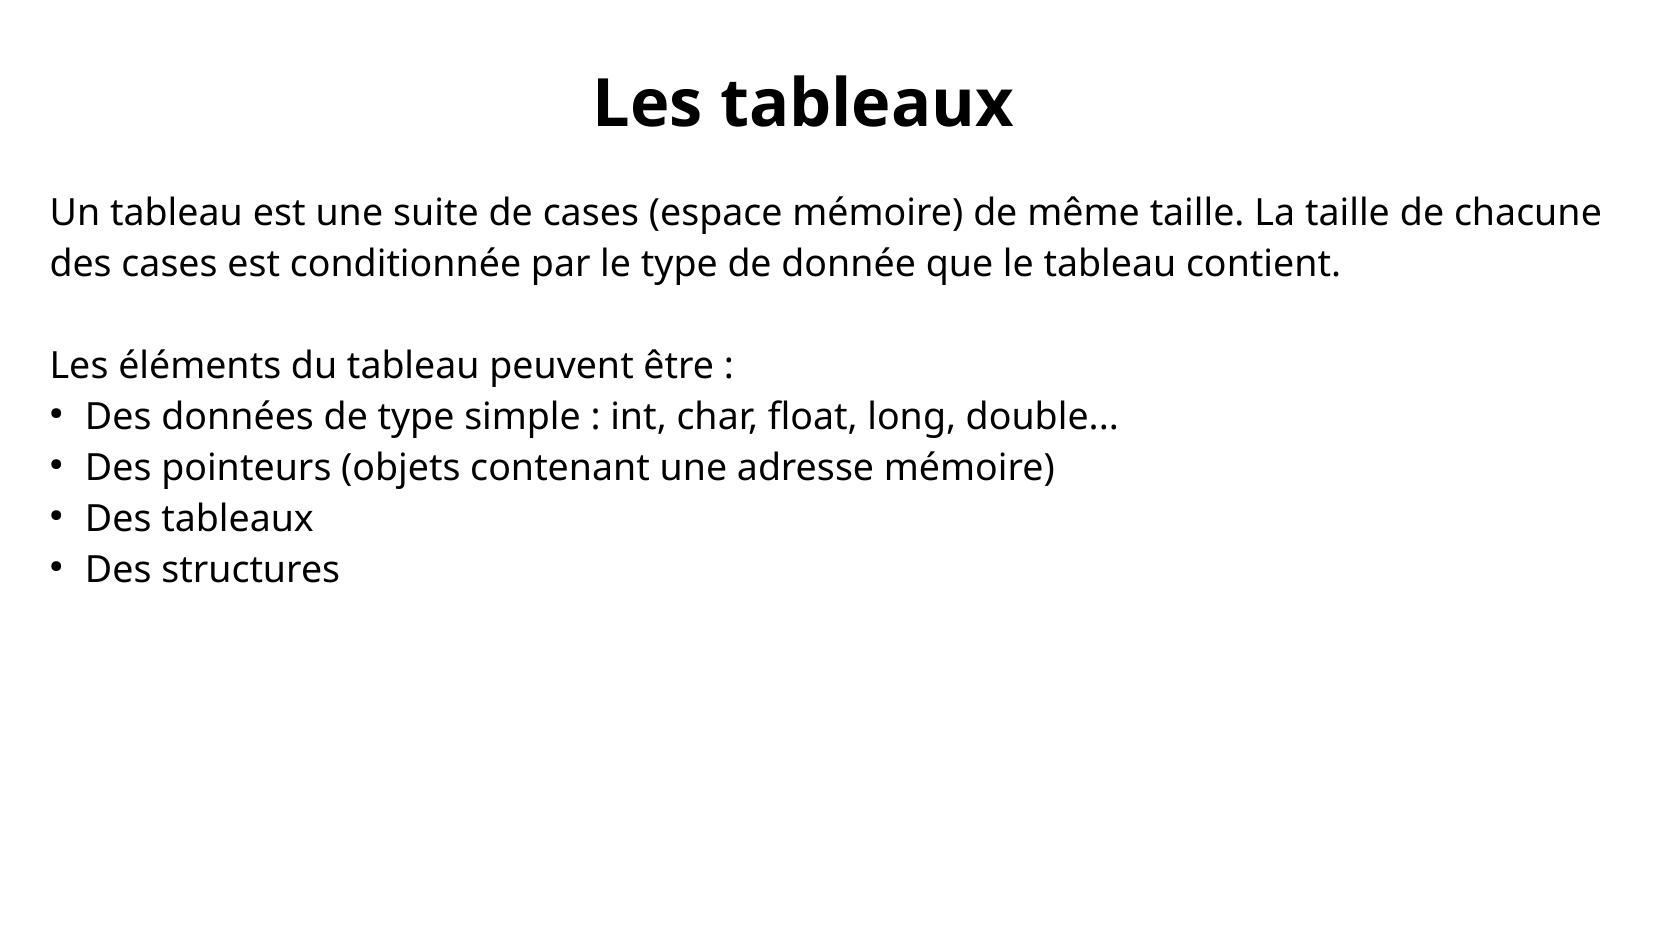

# Les tableaux
Un tableau est une suite de cases (espace mémoire) de même taille. La taille de chacune des cases est conditionnée par le type de donnée que le tableau contient.
Les éléments du tableau peuvent être :
Des données de type simple : int, char, float, long, double...
Des pointeurs (objets contenant une adresse mémoire)
Des tableaux
Des structures